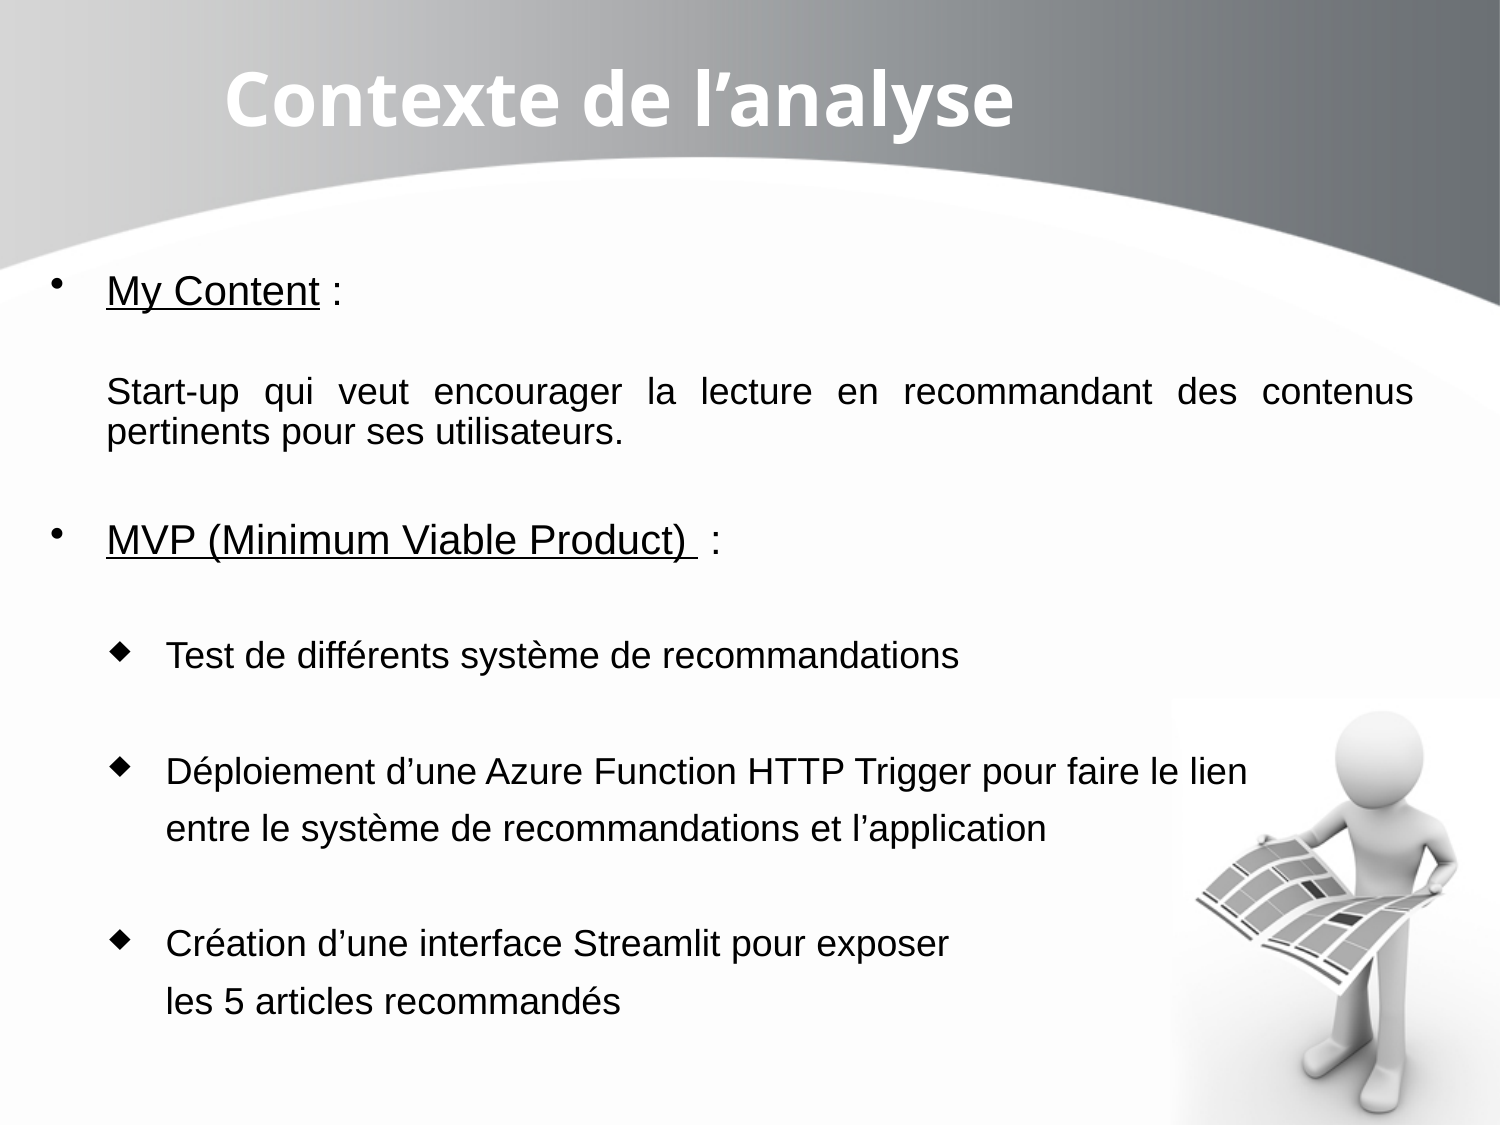

# Contexte de l’analyse
My Content :
Start-up qui veut encourager la lecture en recommandant des contenus pertinents pour ses utilisateurs.
MVP (Minimum Viable Product) :
Test de différents système de recommandations
Déploiement d’une Azure Function HTTP Trigger pour faire le lien
entre le système de recommandations et l’application
Création d’une interface Streamlit pour exposer
les 5 articles recommandés